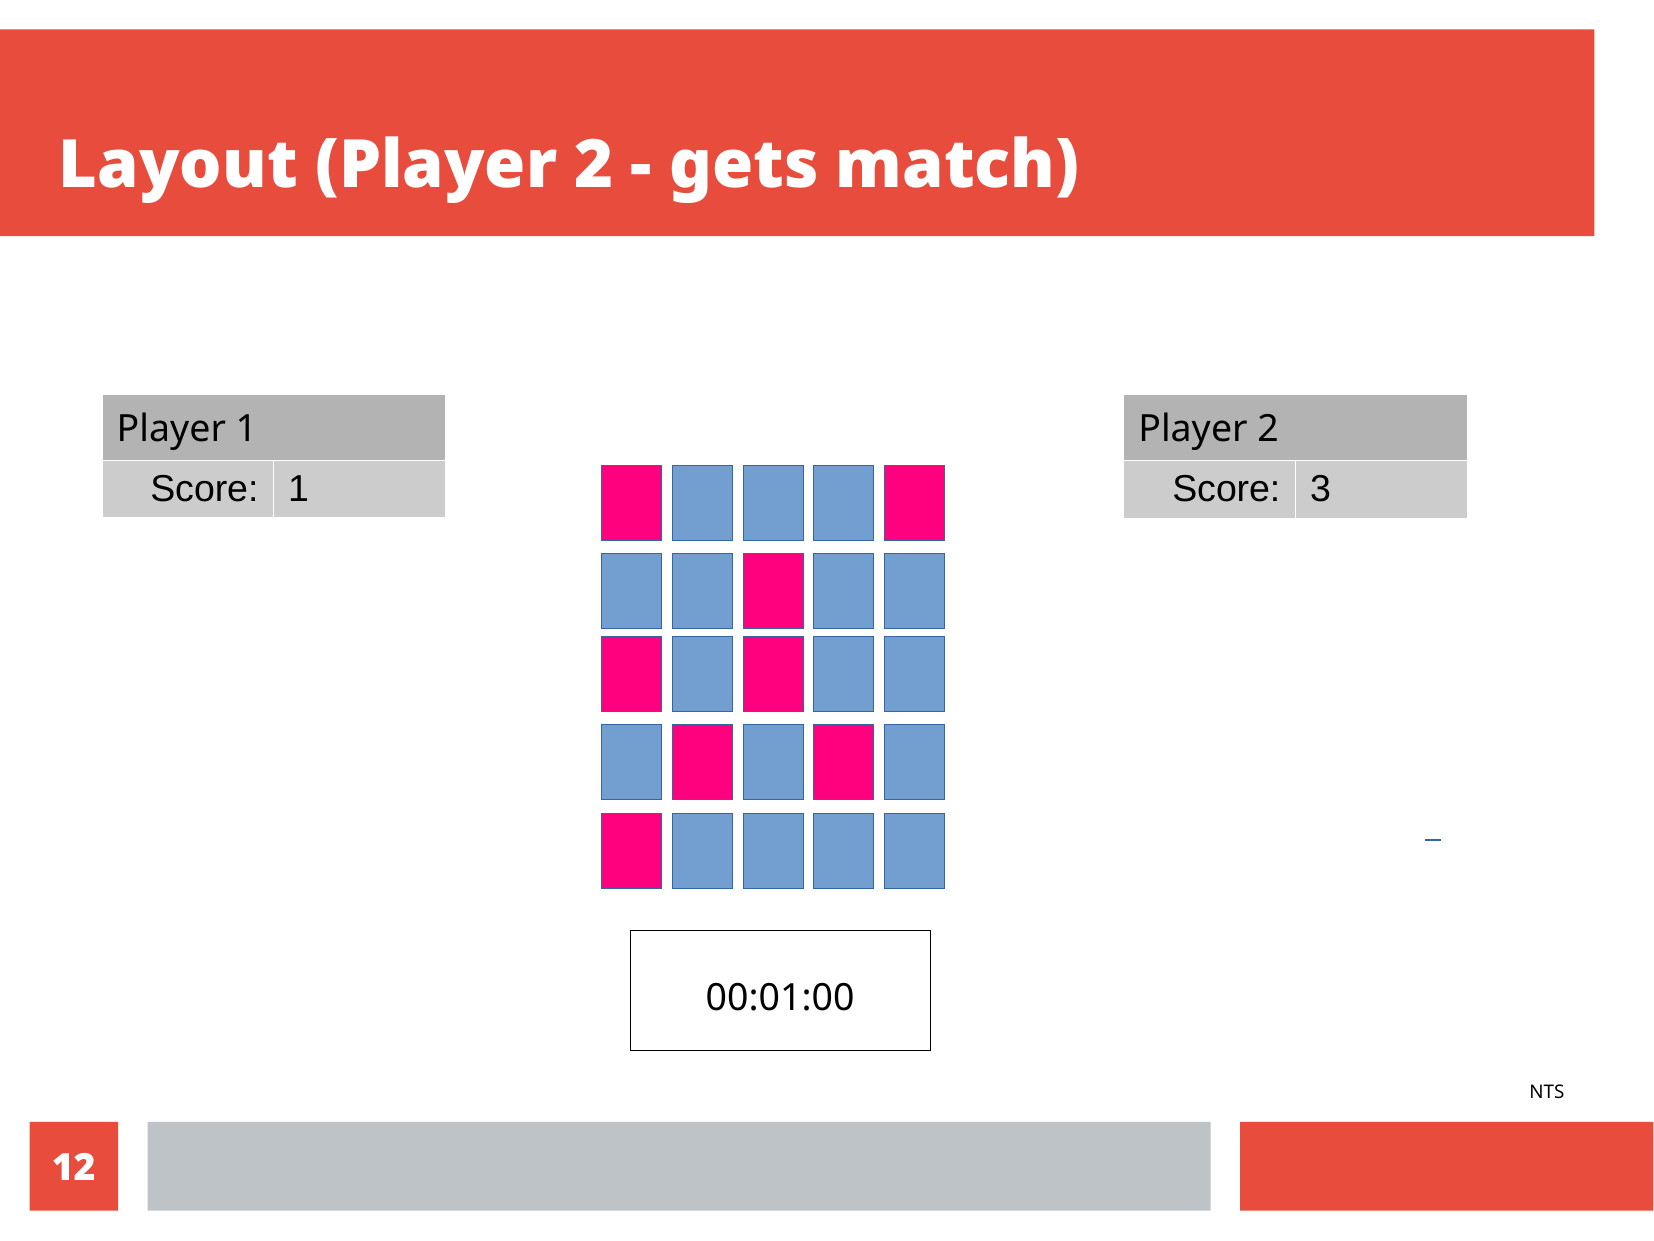

# Layout (Player 2 - gets match)
| Player 1 | |
| --- | --- |
| Score: | 1 |
| Player 2 | |
| --- | --- |
| Score: | 3 |
00:01:00
NTS
12